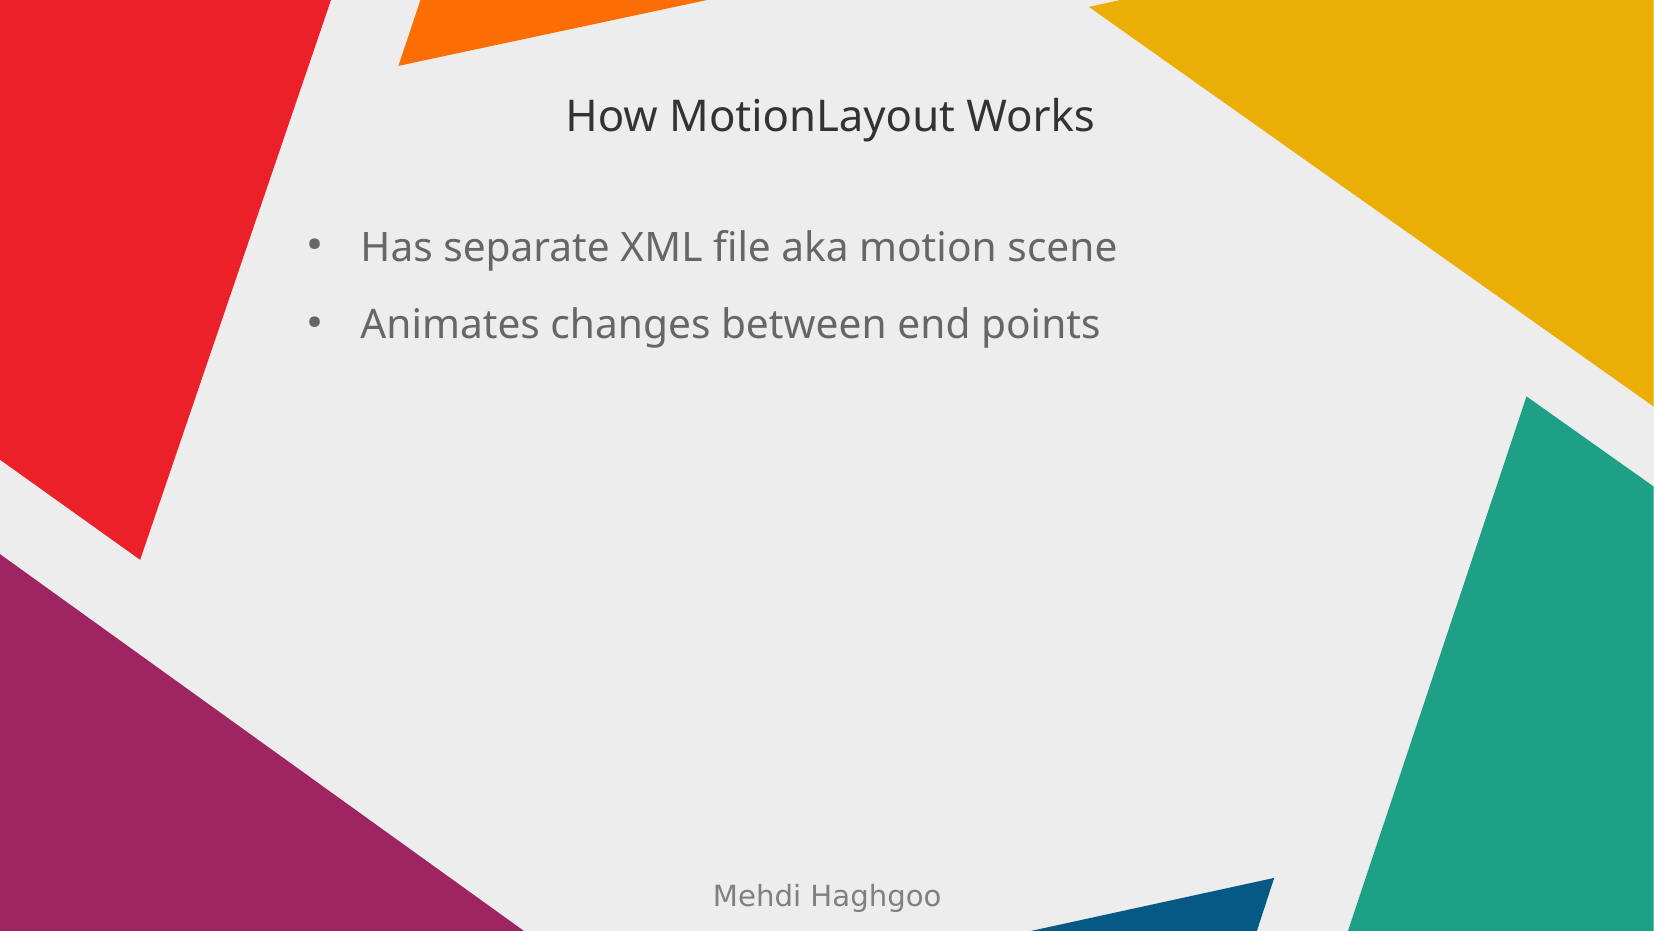

# How MotionLayout Works
Has separate XML file aka motion scene
Animates changes between end points
Mehdi Haghgoo